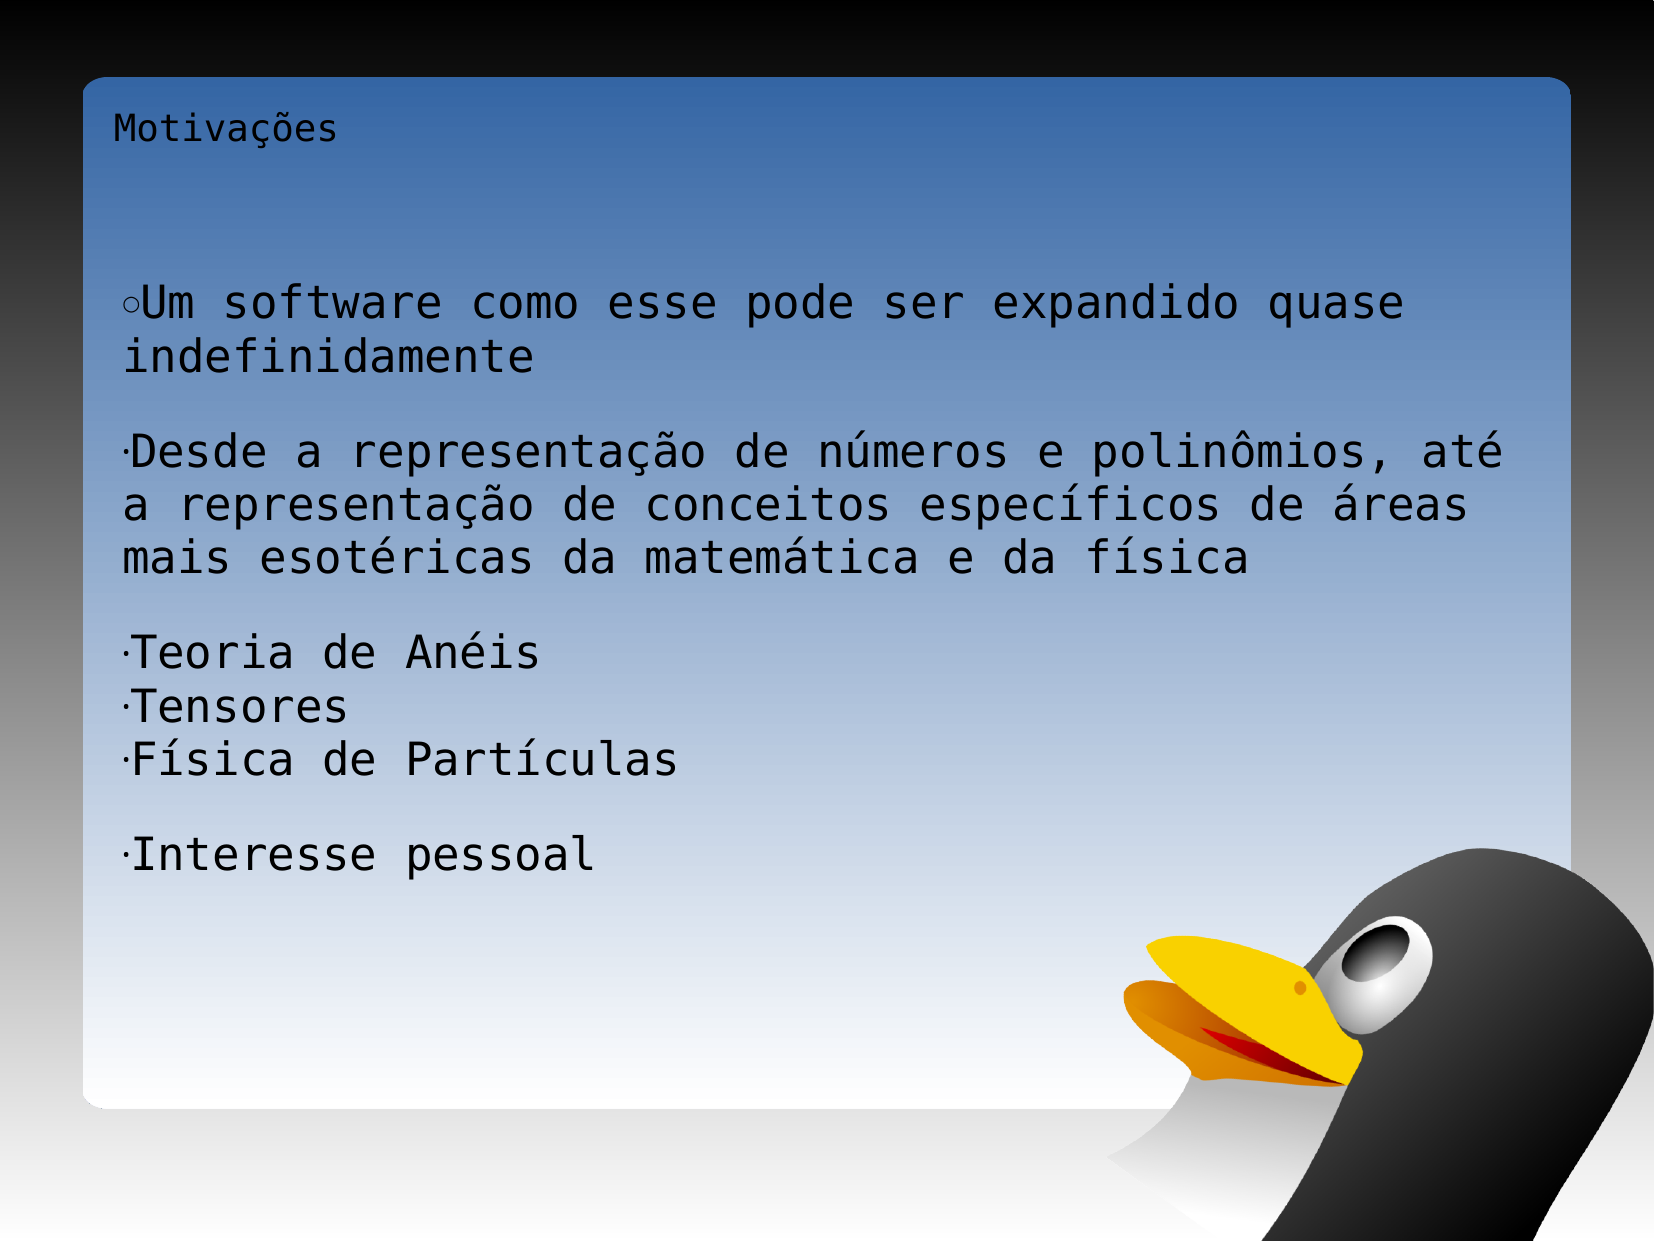

Motivações
Um software como esse pode ser expandido quase indefinidamente
Desde a representação de números e polinômios, até a representação de conceitos específicos de áreas mais esotéricas da matemática e da física
Teoria de Anéis
Tensores
Física de Partículas
Interesse pessoal